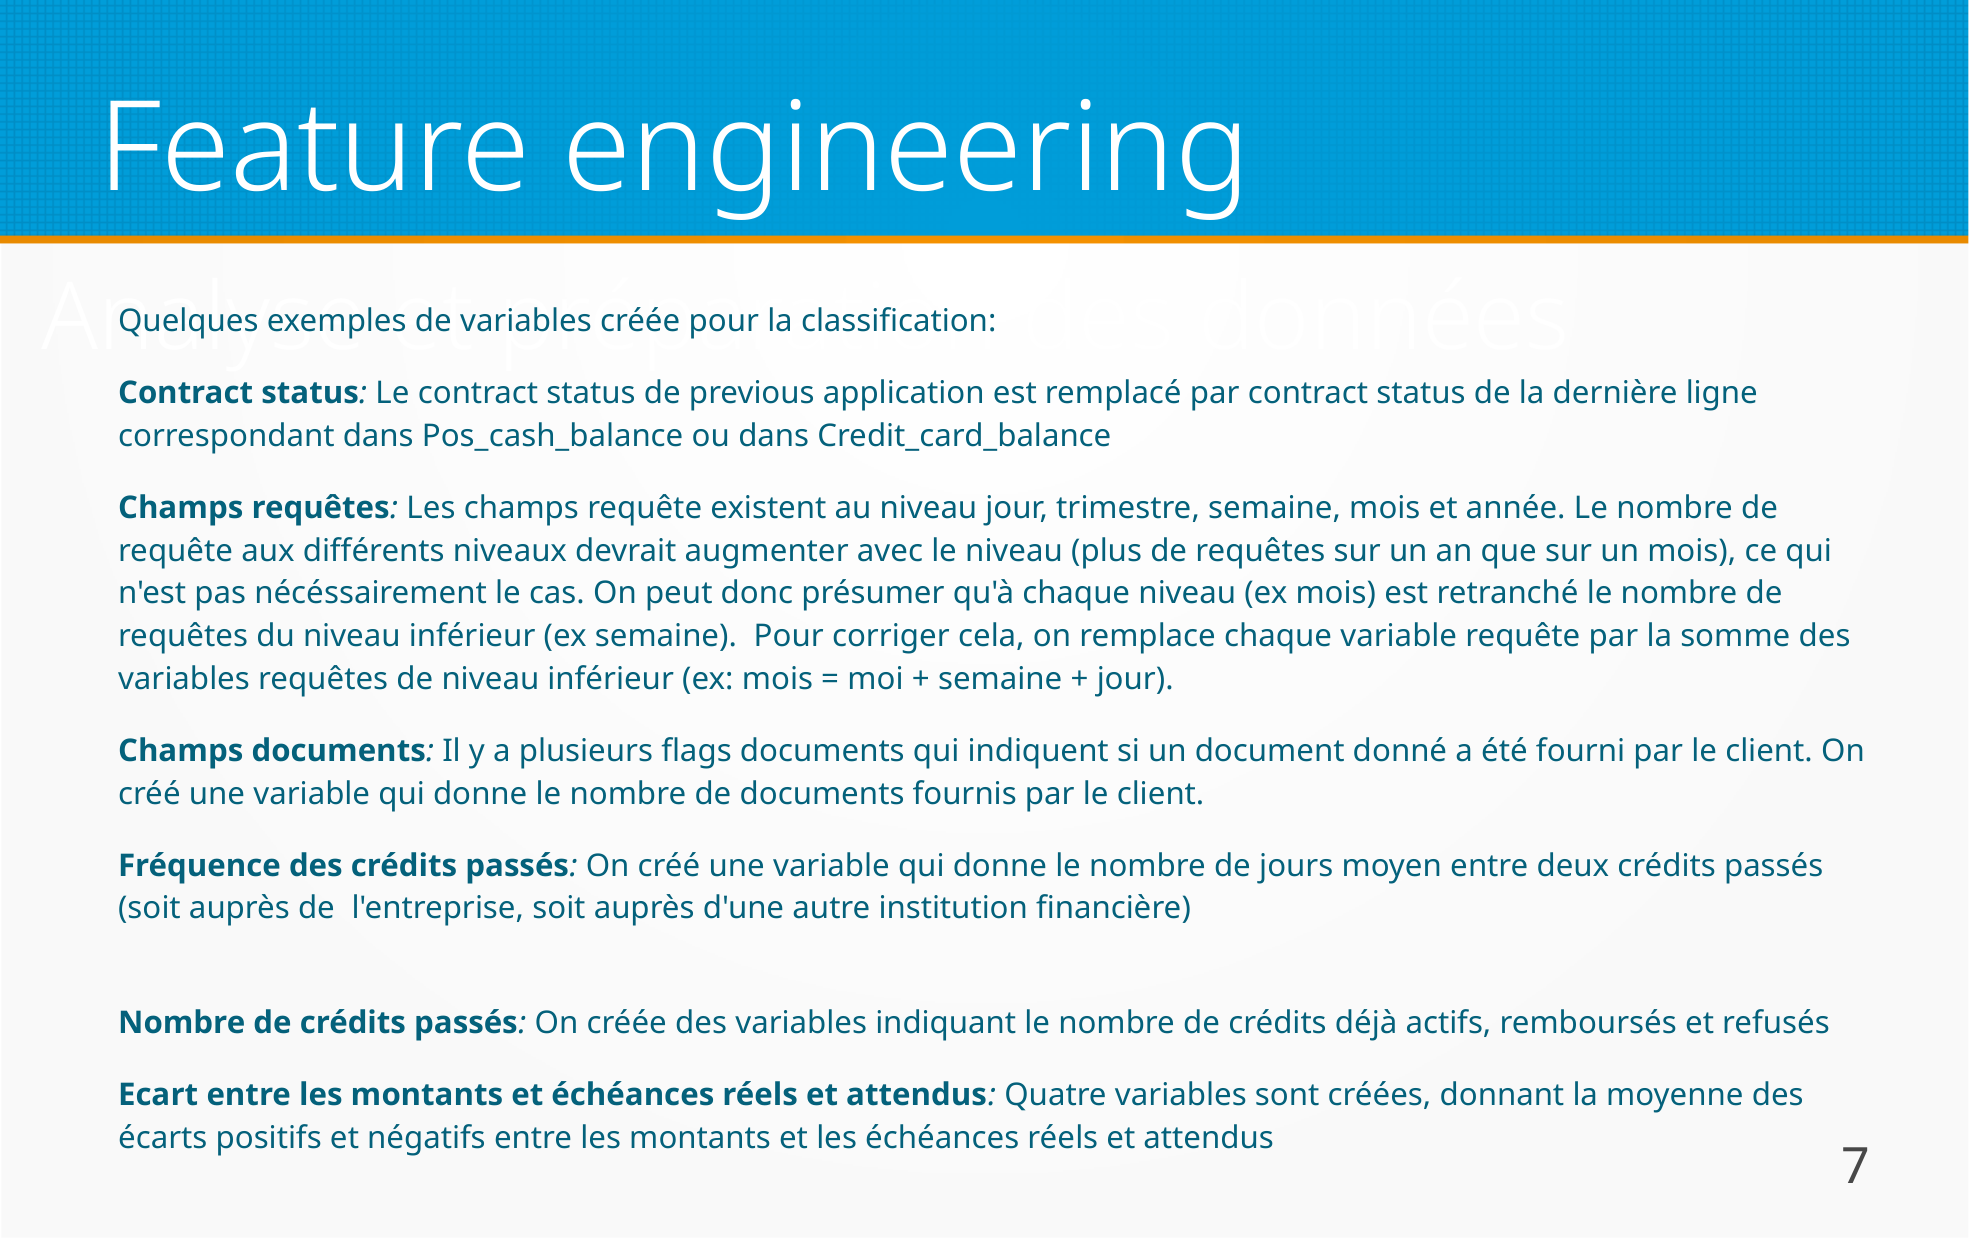

Feature engineering
# Analyse et préparation des données
Quelques exemples de variables créée pour la classification:
Contract status: Le contract status de previous application est remplacé par contract status de la dernière ligne correspondant dans Pos_cash_balance ou dans Credit_card_balance
Champs requêtes: Les champs requête existent au niveau jour, trimestre, semaine, mois et année. Le nombre de requête aux différents niveaux devrait augmenter avec le niveau (plus de requêtes sur un an que sur un mois), ce qui n'est pas nécéssairement le cas. On peut donc présumer qu'à chaque niveau (ex mois) est retranché le nombre de requêtes du niveau inférieur (ex semaine). Pour corriger cela, on remplace chaque variable requête par la somme des variables requêtes de niveau inférieur (ex: mois = moi + semaine + jour).
Champs documents: Il y a plusieurs flags documents qui indiquent si un document donné a été fourni par le client. On créé une variable qui donne le nombre de documents fournis par le client.
Fréquence des crédits passés: On créé une variable qui donne le nombre de jours moyen entre deux crédits passés (soit auprès de l'entreprise, soit auprès d'une autre institution financière)
Nombre de crédits passés: On créée des variables indiquant le nombre de crédits déjà actifs, remboursés et refusés
Ecart entre les montants et échéances réels et attendus: Quatre variables sont créées, donnant la moyenne des écarts positifs et négatifs entre les montants et les échéances réels et attendus
7